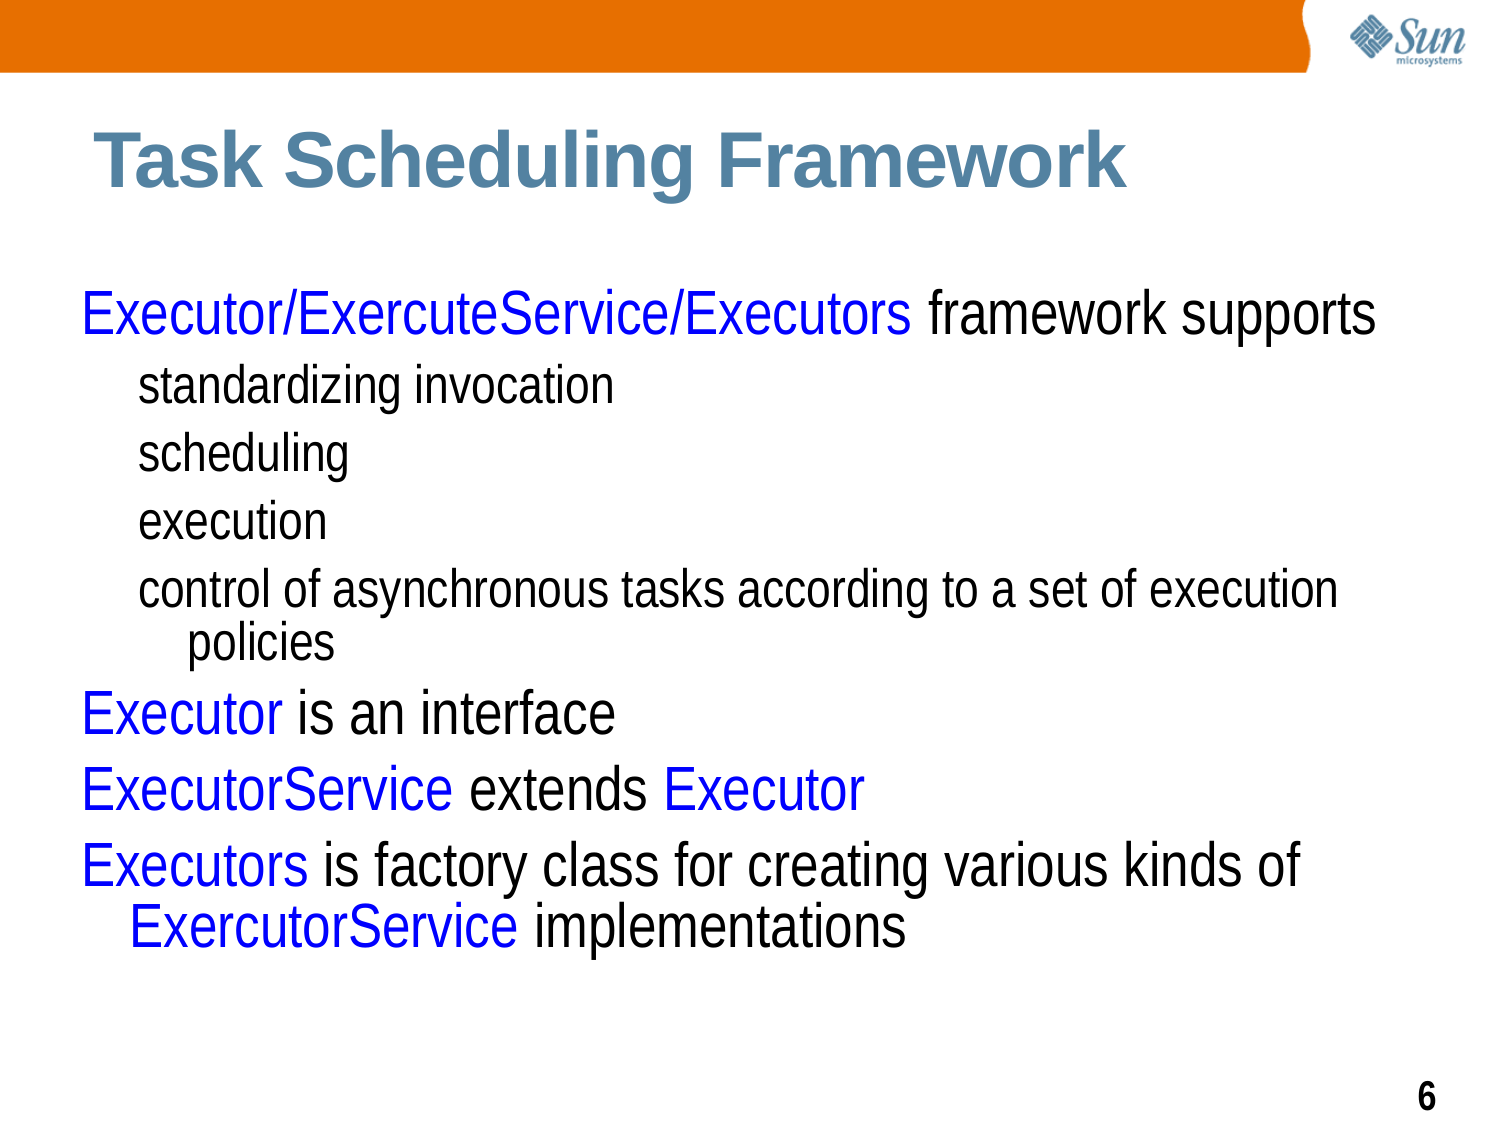

# Task Scheduling Framework
Executor/ExercuteService/Executors framework supports
standardizing invocation
scheduling
execution
control of asynchronous tasks according to a set of execution policies
Executor is an interface
ExecutorService extends Executor
Executors is factory class for creating various kinds of ExercutorService implementations